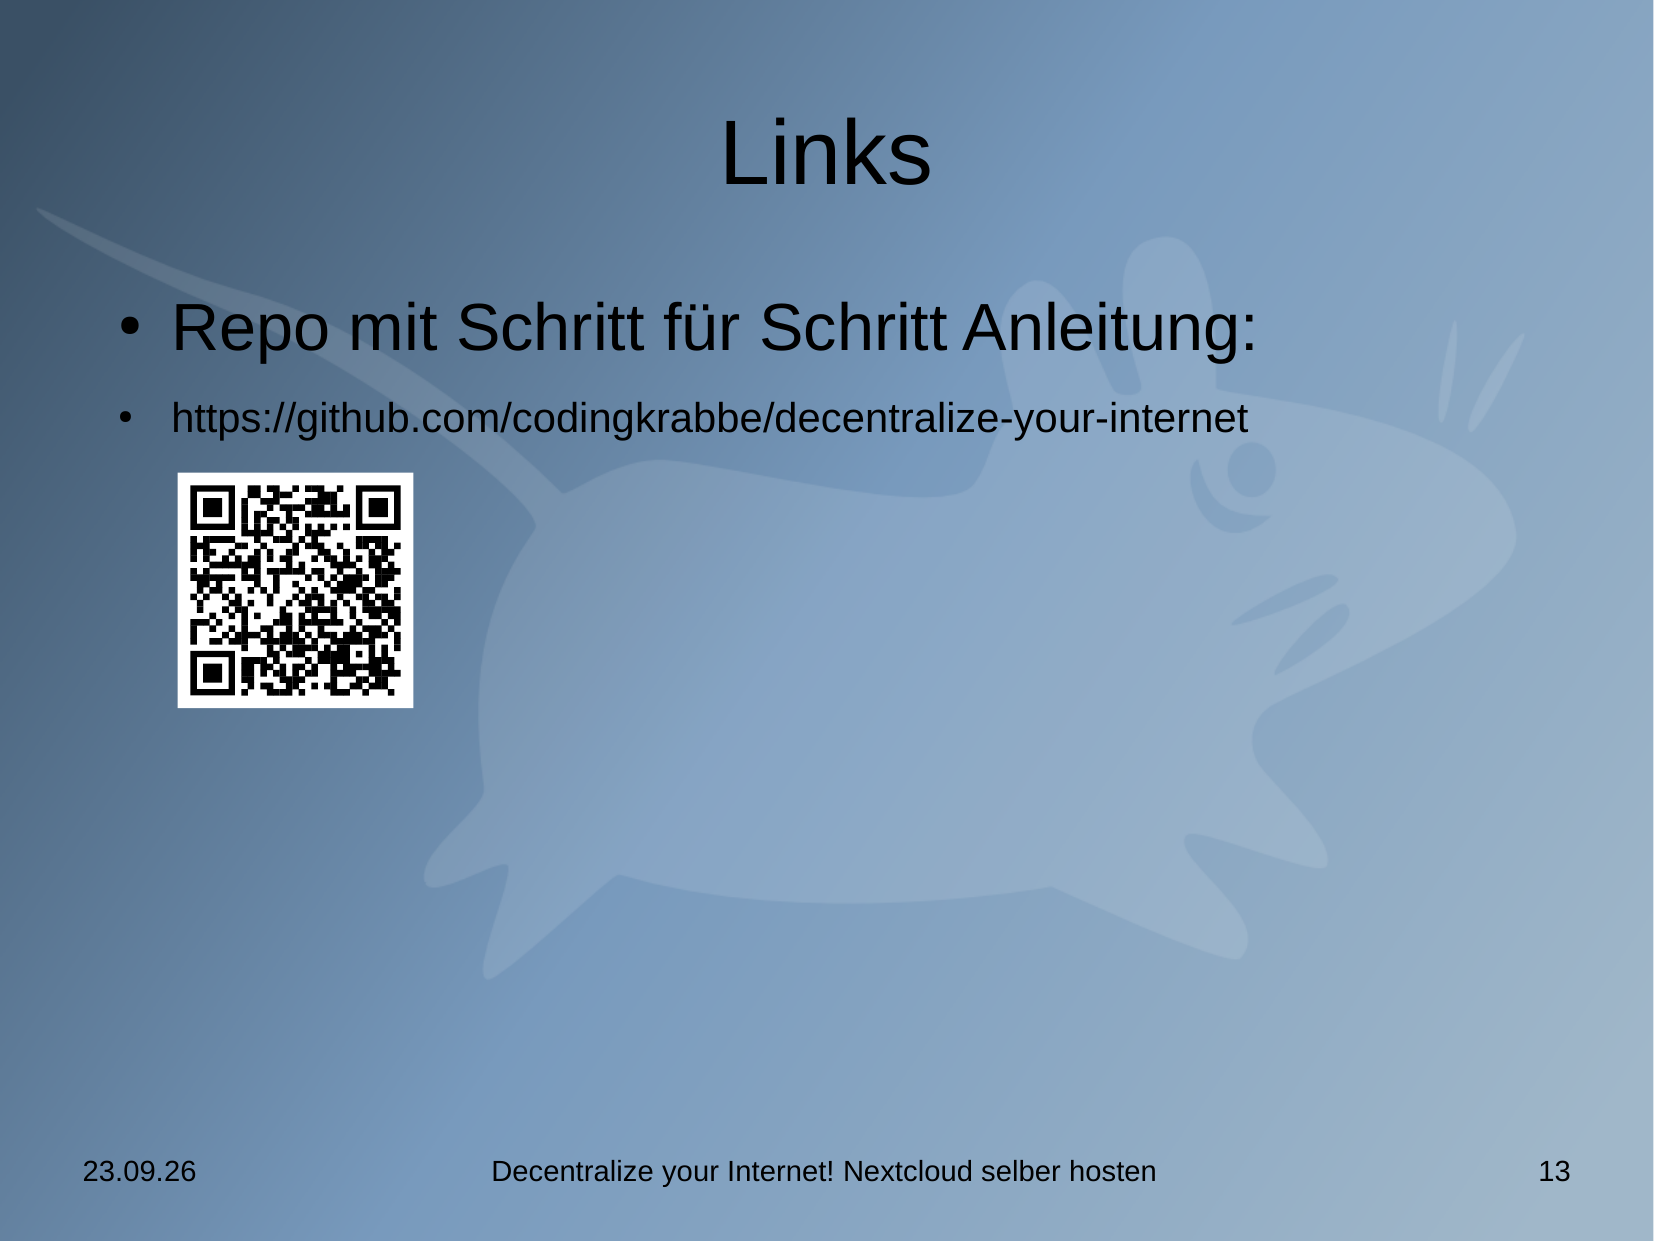

# Links
Repo mit Schritt für Schritt Anleitung:
https://github.com/codingkrabbe/decentralize-your-internet
Decentralize your Internet! Nextcloud selber hosten
13